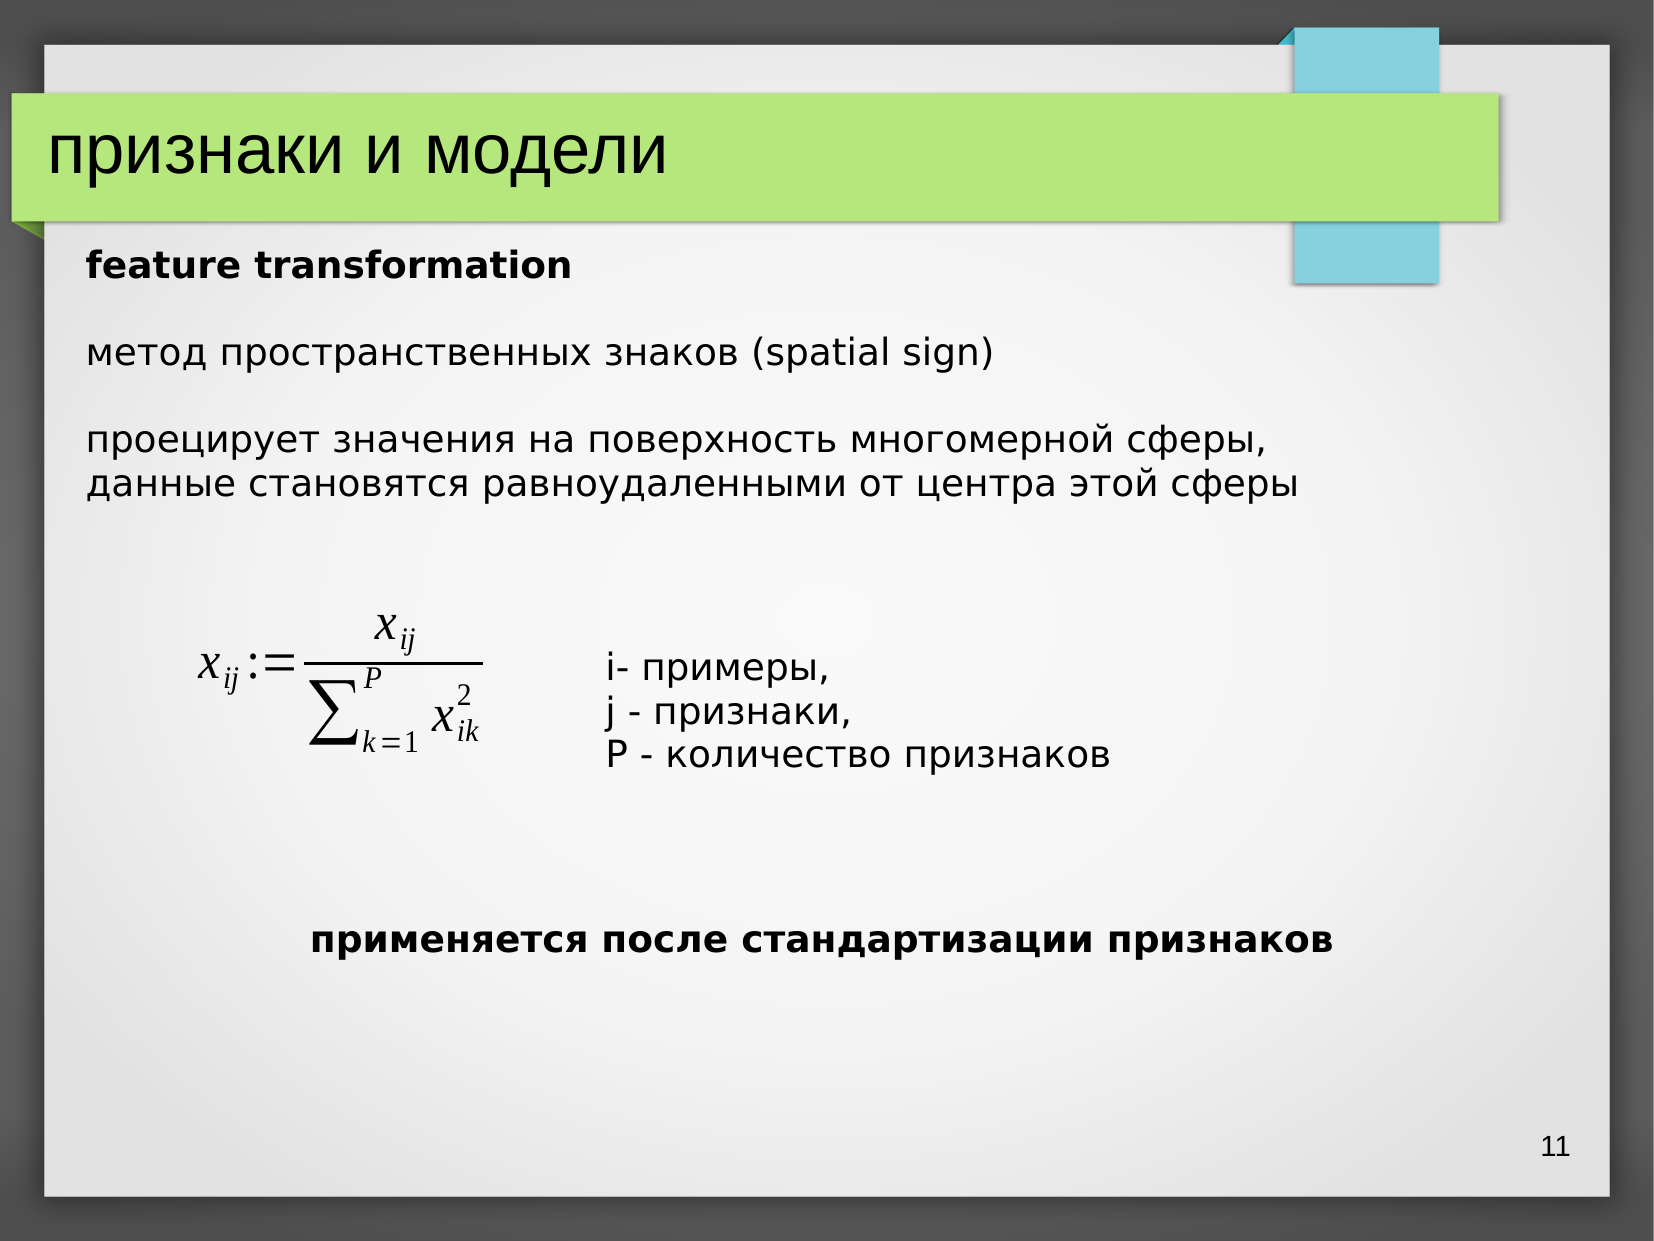

# признаки и модели
feature transformation
метод пространственных знаков (spatial sign)
проецирует значения на поверхность многомерной сферы,
данные становятся равноудаленными от центра этой сферы
i- примеры,
j - признаки,
P - количество признаков
применяется после стандартизации признаков
11